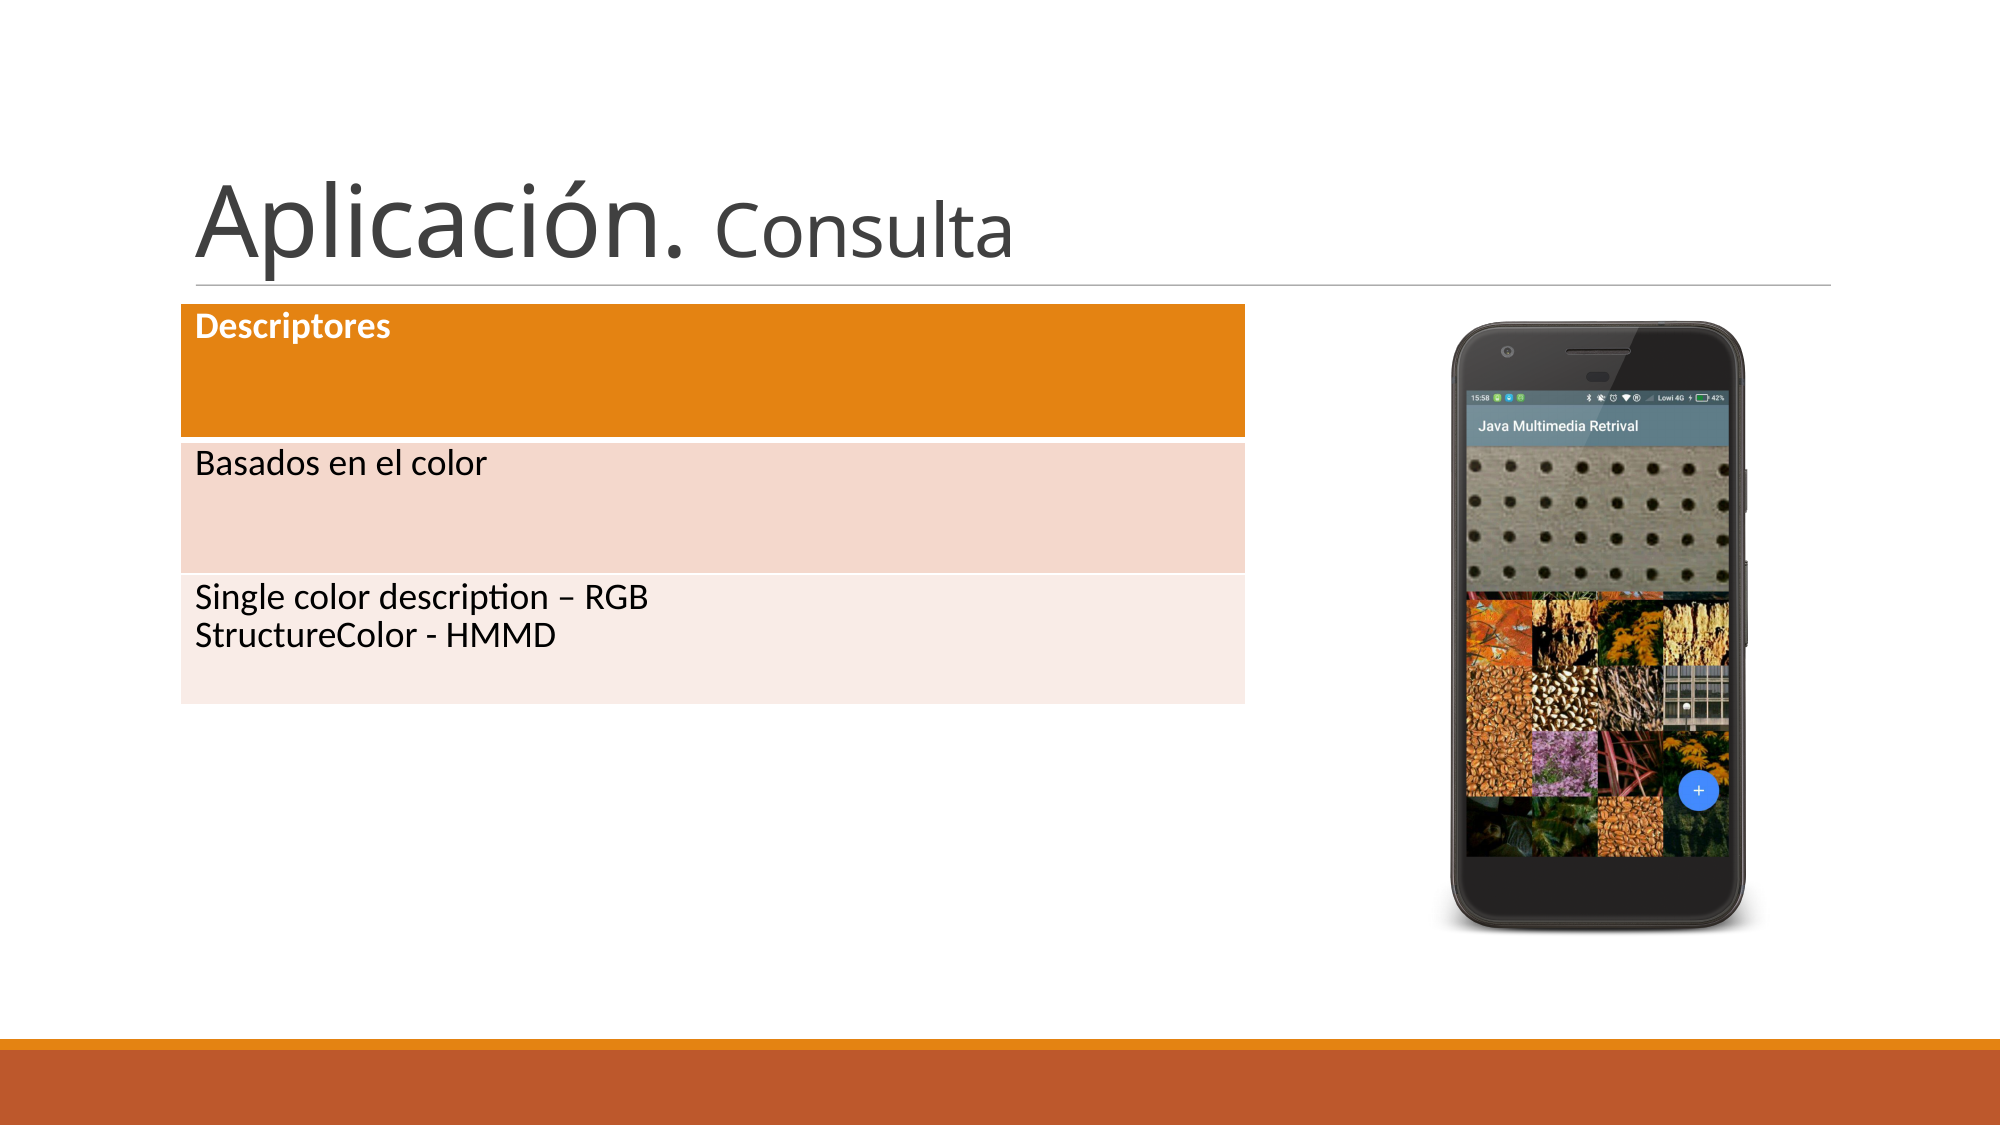

# Aplicación. Consulta
| Descriptores |
| --- |
| Basados en el color |
| Single color description – RGB StructureColor - HMMD |